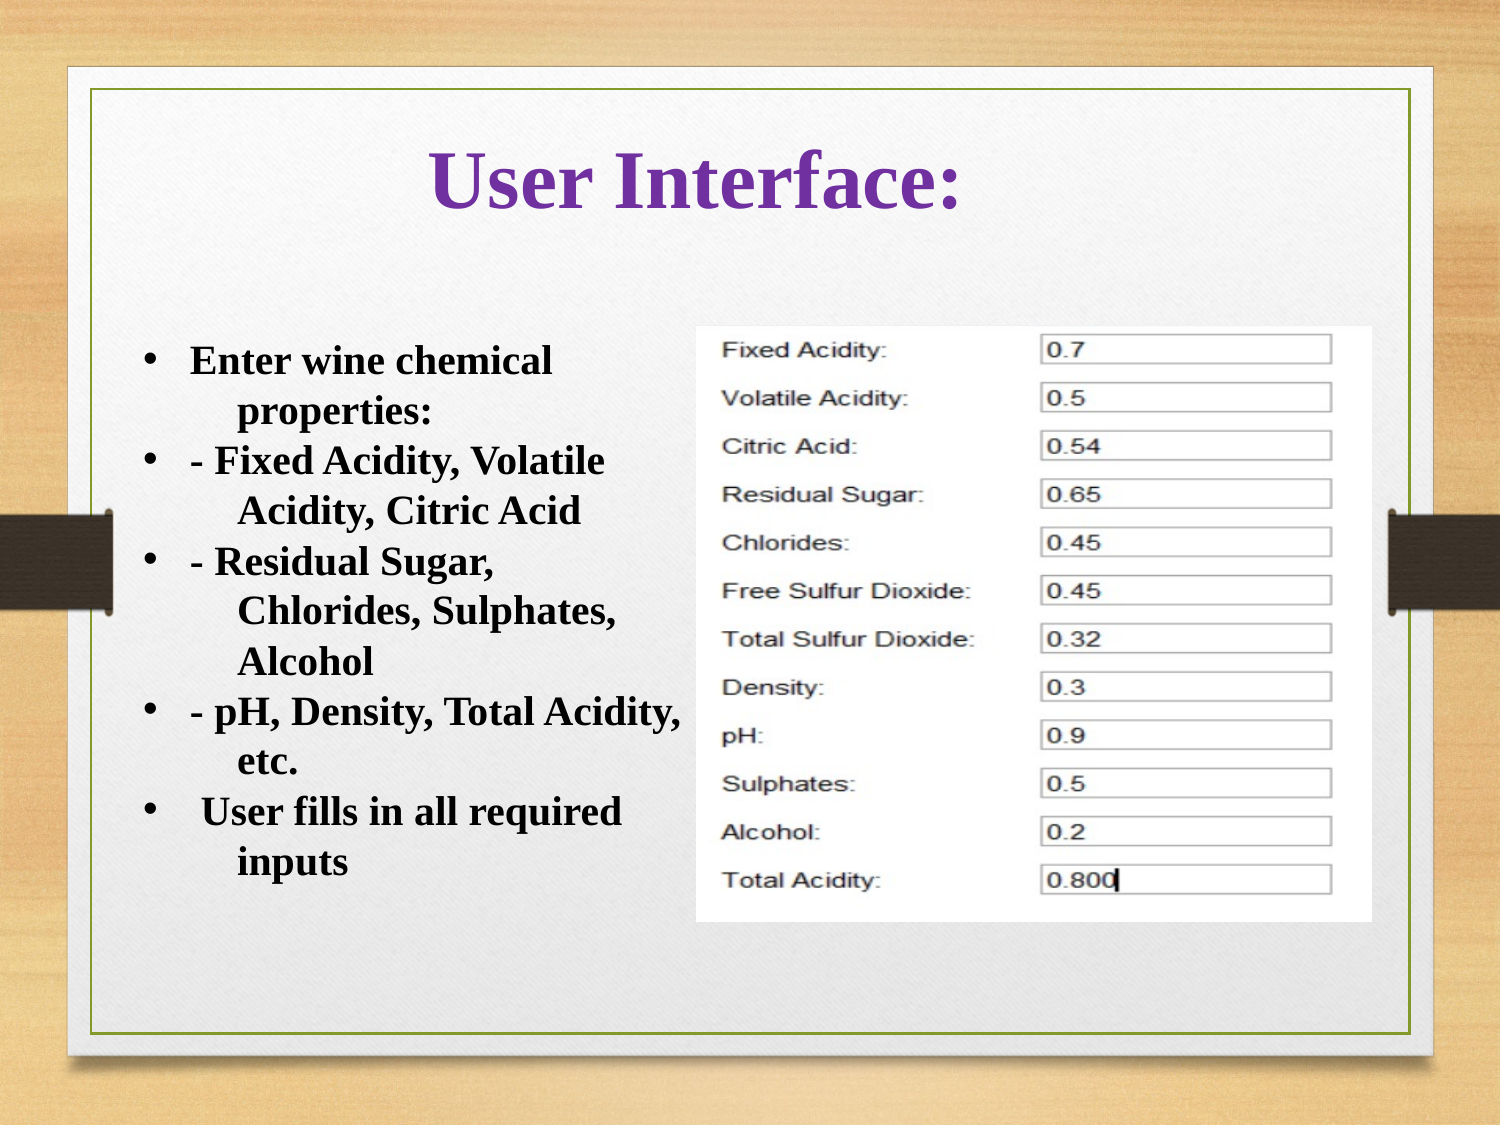

User Interface:
Enter wine chemical properties:
- Fixed Acidity, Volatile Acidity, Citric Acid
- Residual Sugar, Chlorides, Sulphates, Alcohol
- pH, Density, Total Acidity, etc.
 User fills in all required inputs